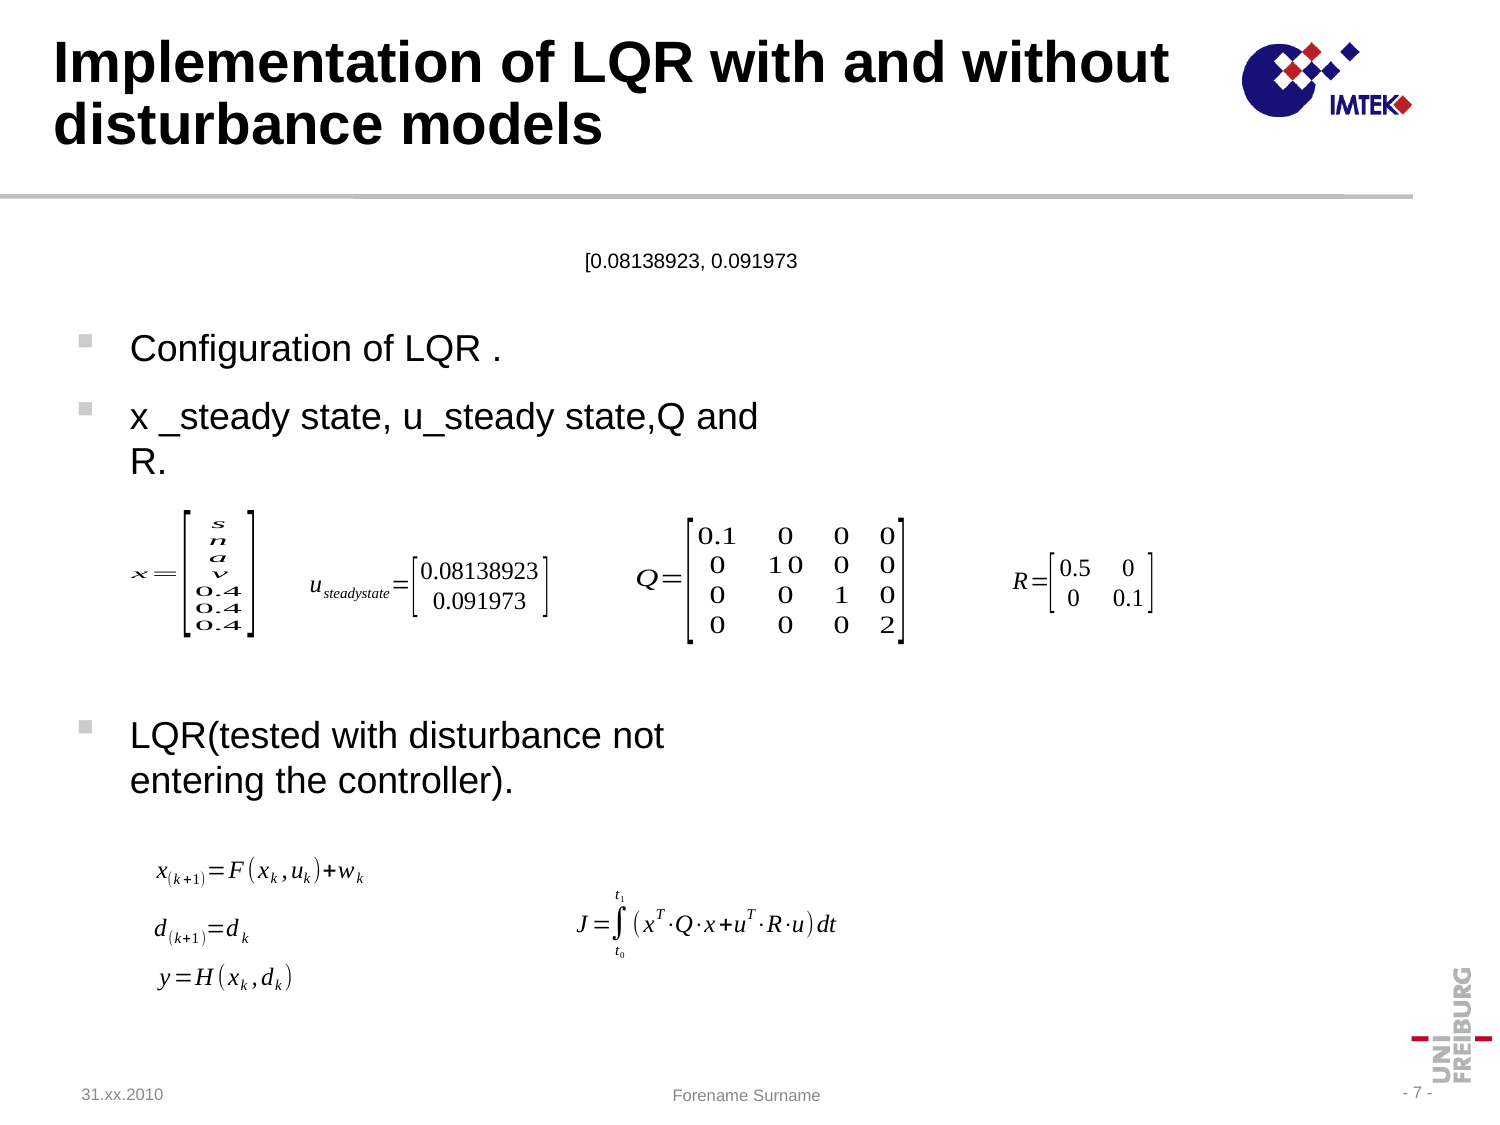

Implementation of LQR with and without disturbance models
Configuration of LQR .
x _steady state, u_steady state,Q and R.
LQR(tested with disturbance not entering the controller).
[0.08138923, 0.091973
 31.xx.2010
Forename Surname